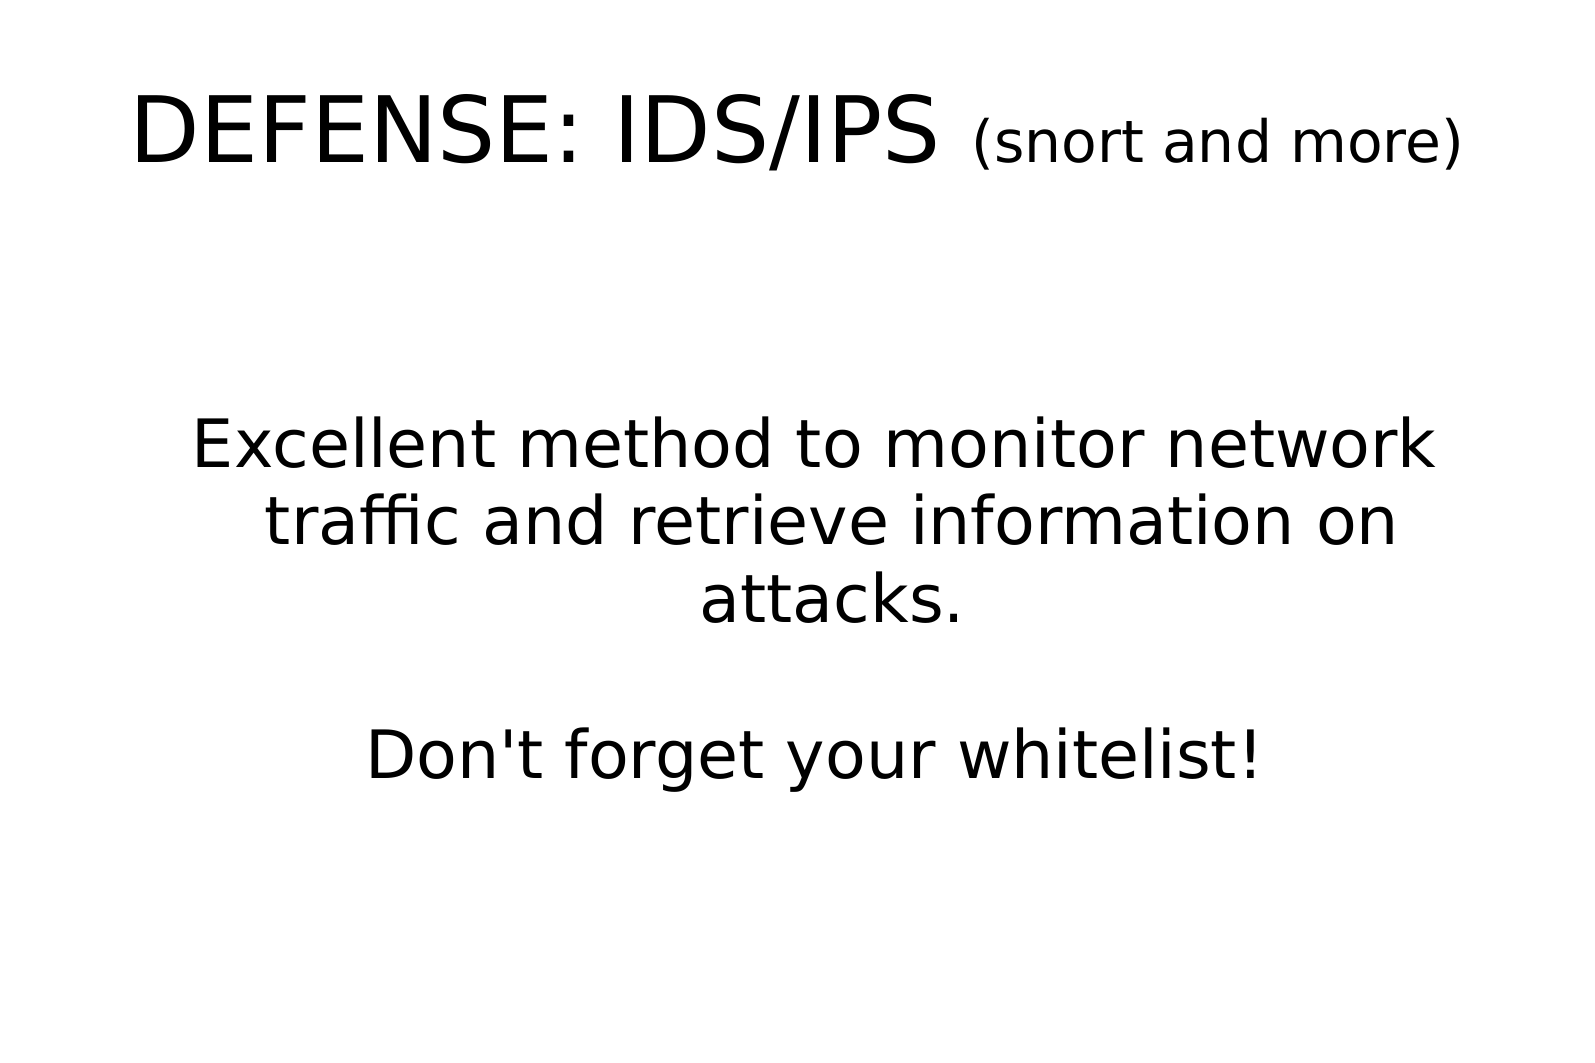

# DEFENSE: IDS/IPS (snort and more)
Excellent method to monitor network traffic and retrieve information on attacks.
Don't forget your whitelist!